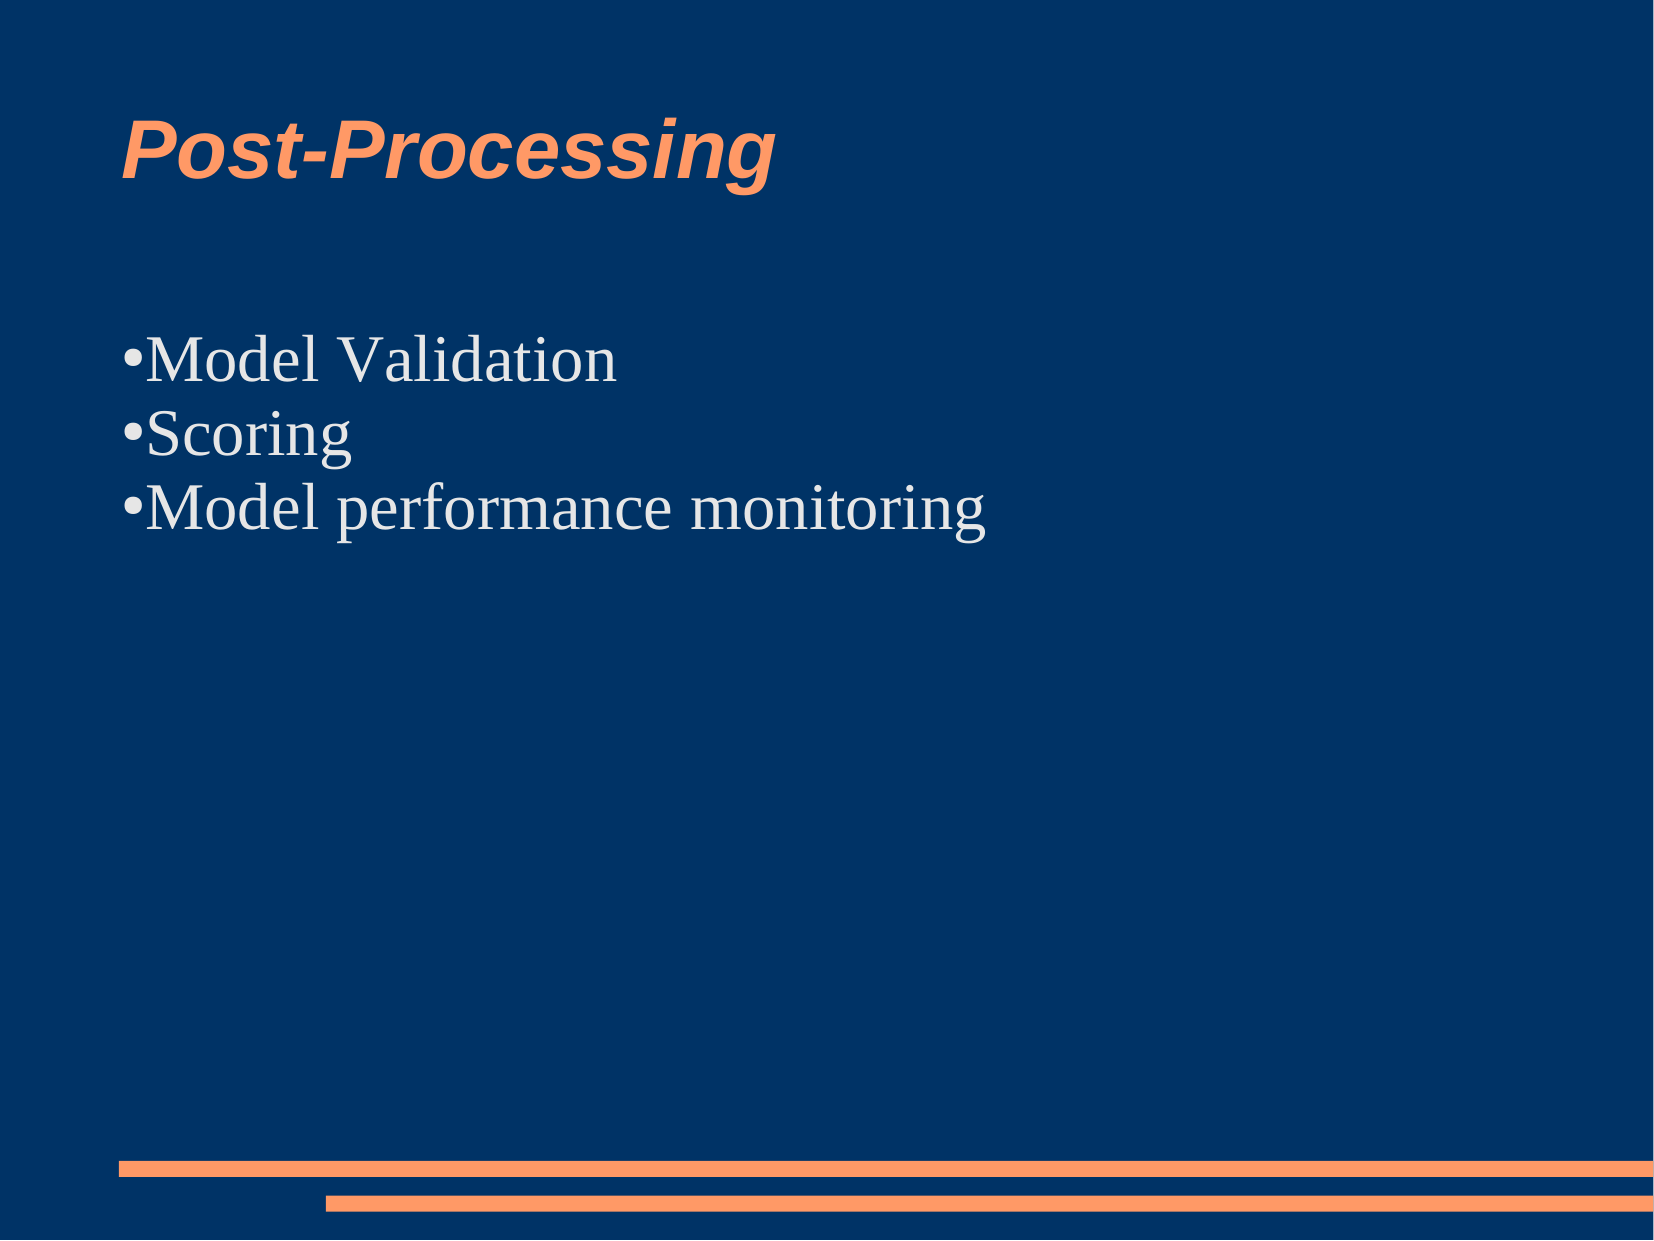

# Post-Processing
Model Validation
Scoring
Model performance monitoring